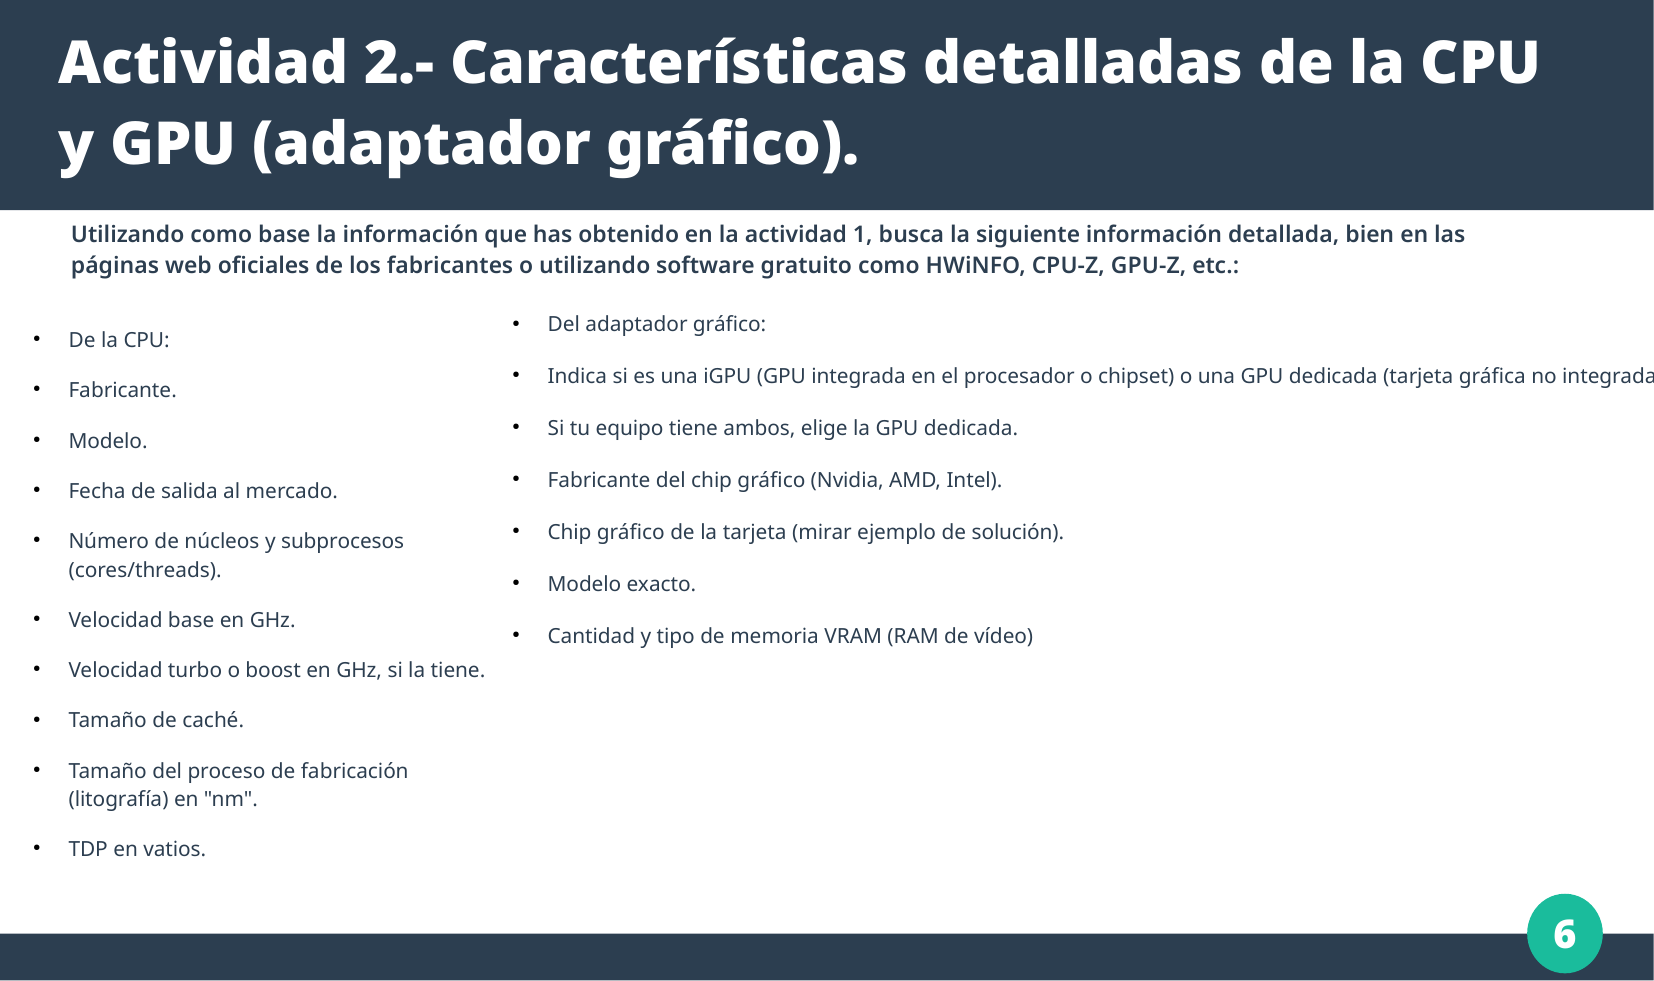

# Actividad 2.- Características detalladas de la CPU y GPU (adaptador gráfico).
Utilizando como base la información que has obtenido en la actividad 1, busca la siguiente información detallada, bien en las páginas web oficiales de los fabricantes o utilizando software gratuito como HWiNFO, CPU-Z, GPU-Z, etc.:
Del adaptador gráfico:
Indica si es una iGPU (GPU integrada en el procesador o chipset) o una GPU dedicada (tarjeta gráfica no integrada).
Si tu equipo tiene ambos, elige la GPU dedicada.
Fabricante del chip gráfico (Nvidia, AMD, Intel).
Chip gráfico de la tarjeta (mirar ejemplo de solución).
Modelo exacto.
Cantidad y tipo de memoria VRAM (RAM de vídeo)
De la CPU:
Fabricante.
Modelo.
Fecha de salida al mercado.
Número de núcleos y subprocesos (cores/threads).
Velocidad base en GHz.
Velocidad turbo o boost en GHz, si la tiene.
Tamaño de caché.
Tamaño del proceso de fabricación (litografía) en "nm".
TDP en vatios.